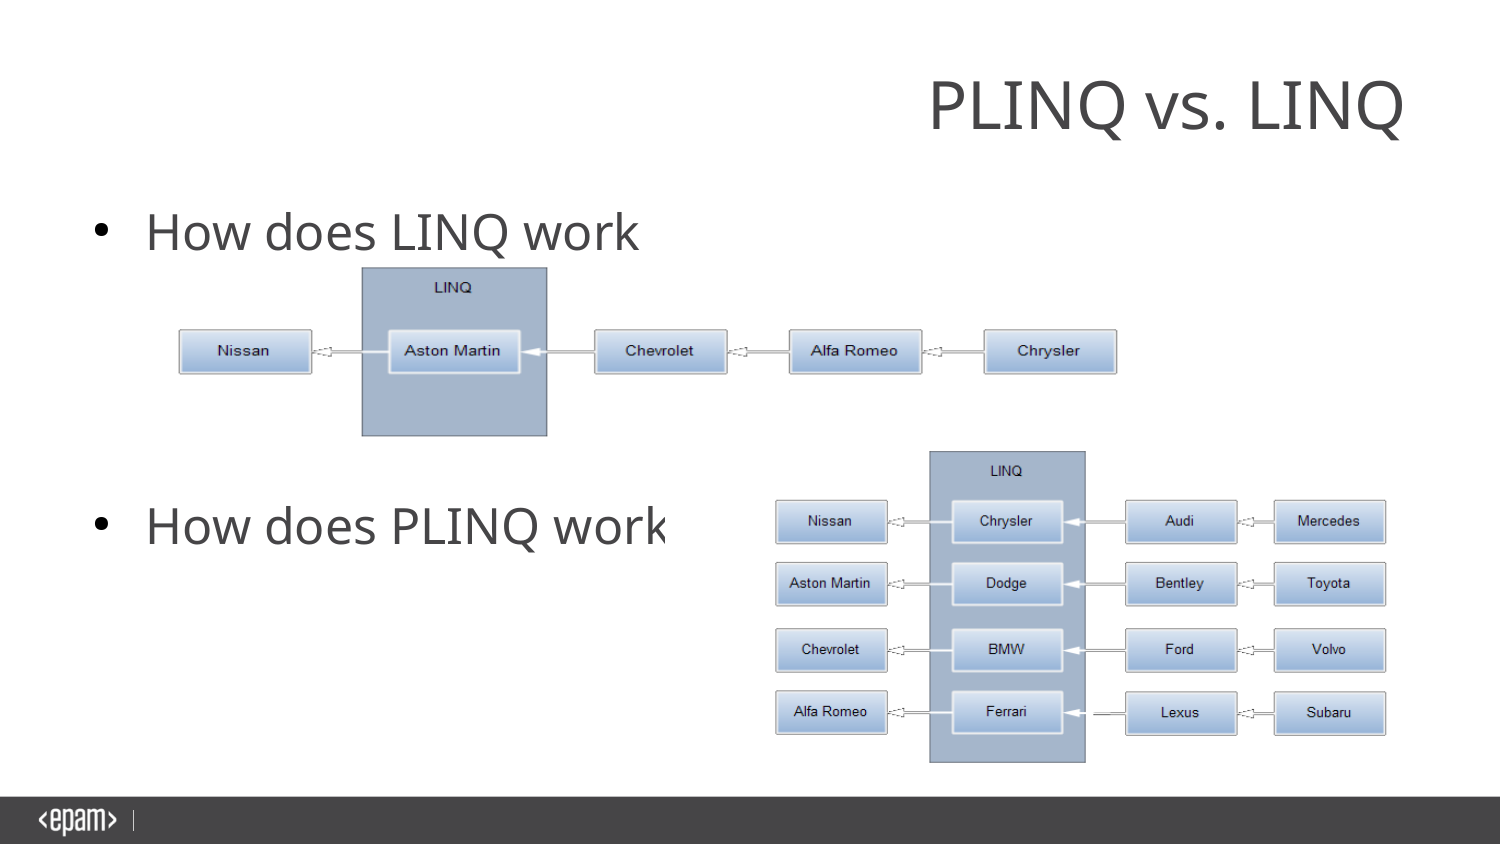

# PLINQ vs. LINQ
How does LINQ work
How does PLINQ work